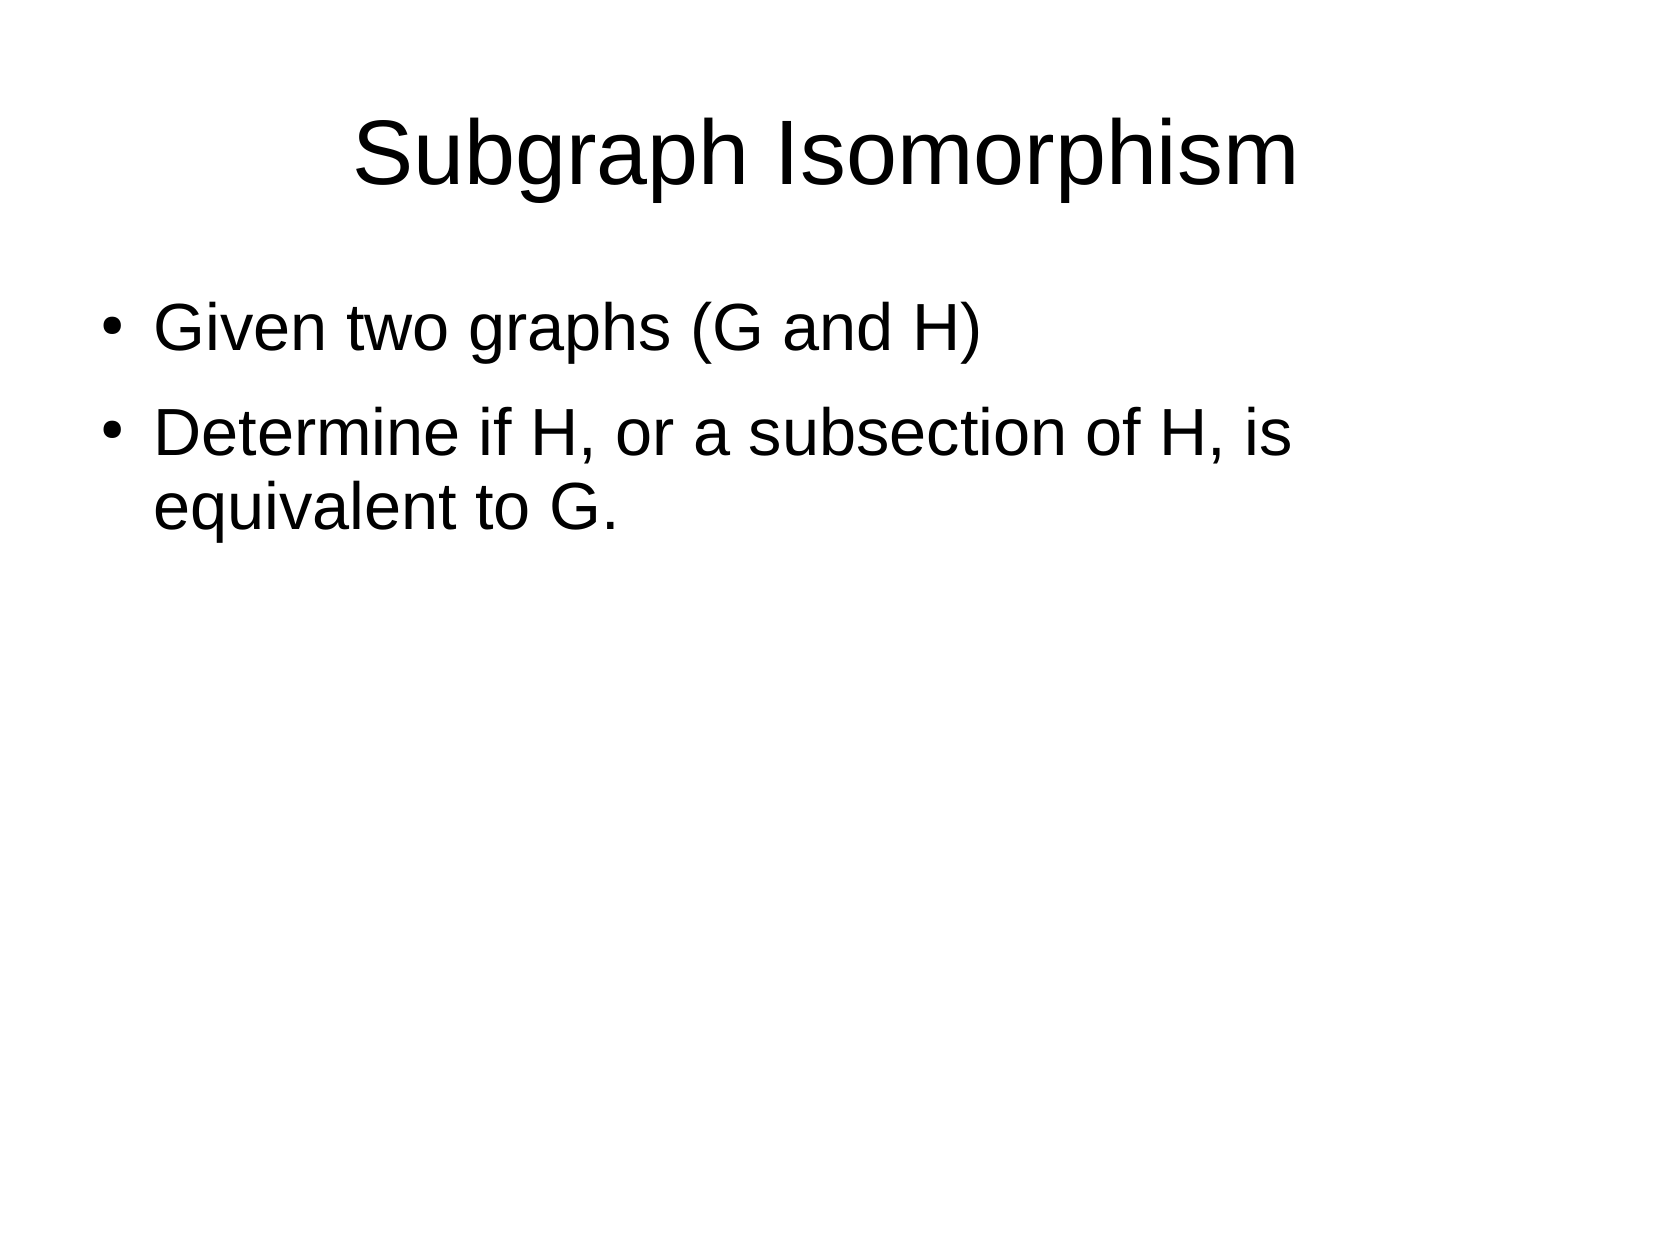

# Subgraph Isomorphism
Given two graphs (G and H)
Determine if H, or a subsection of H, is equivalent to G.